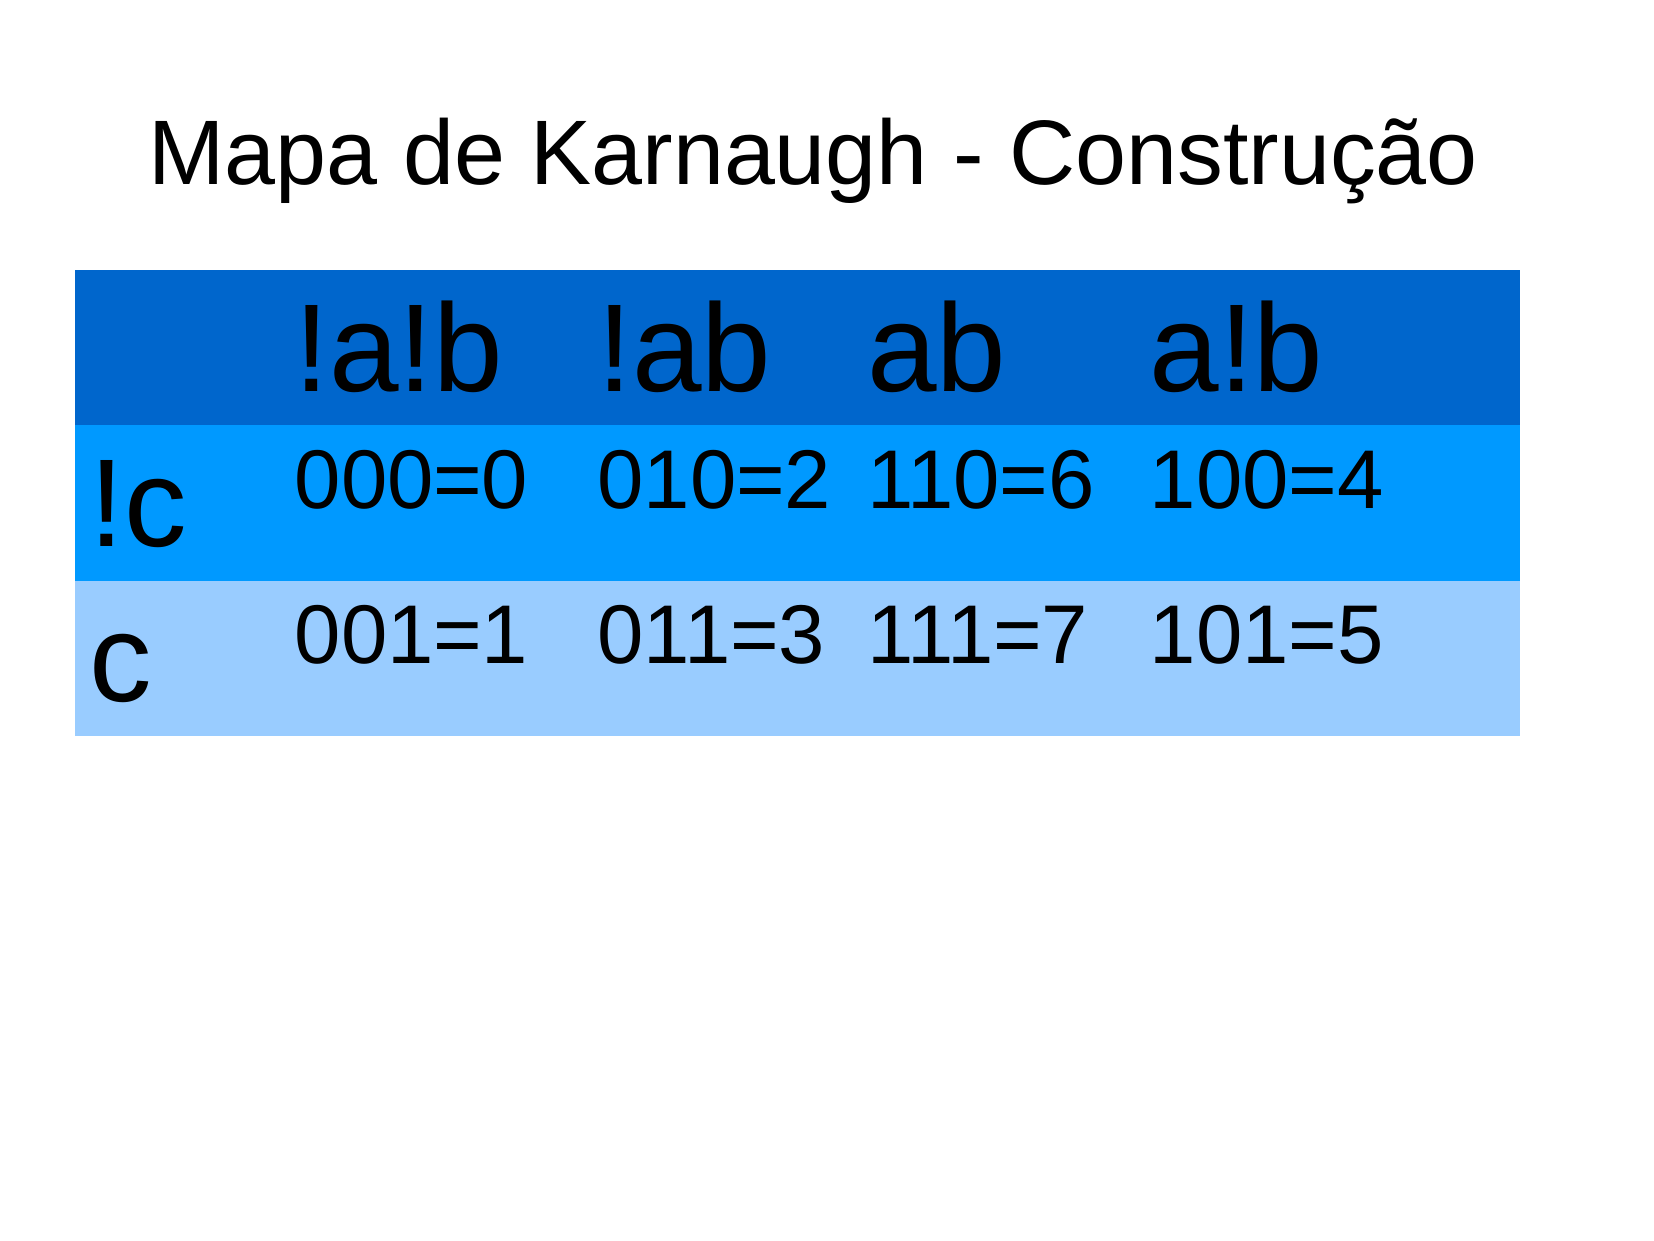

# Mapa de Karnaugh - Construção
| | !a!b | !ab | ab | a!b |
| --- | --- | --- | --- | --- |
| !c | 000=0 | 010=2 | 110=6 | 100=4 |
| c | 001=1 | 011=3 | 111=7 | 101=5 |